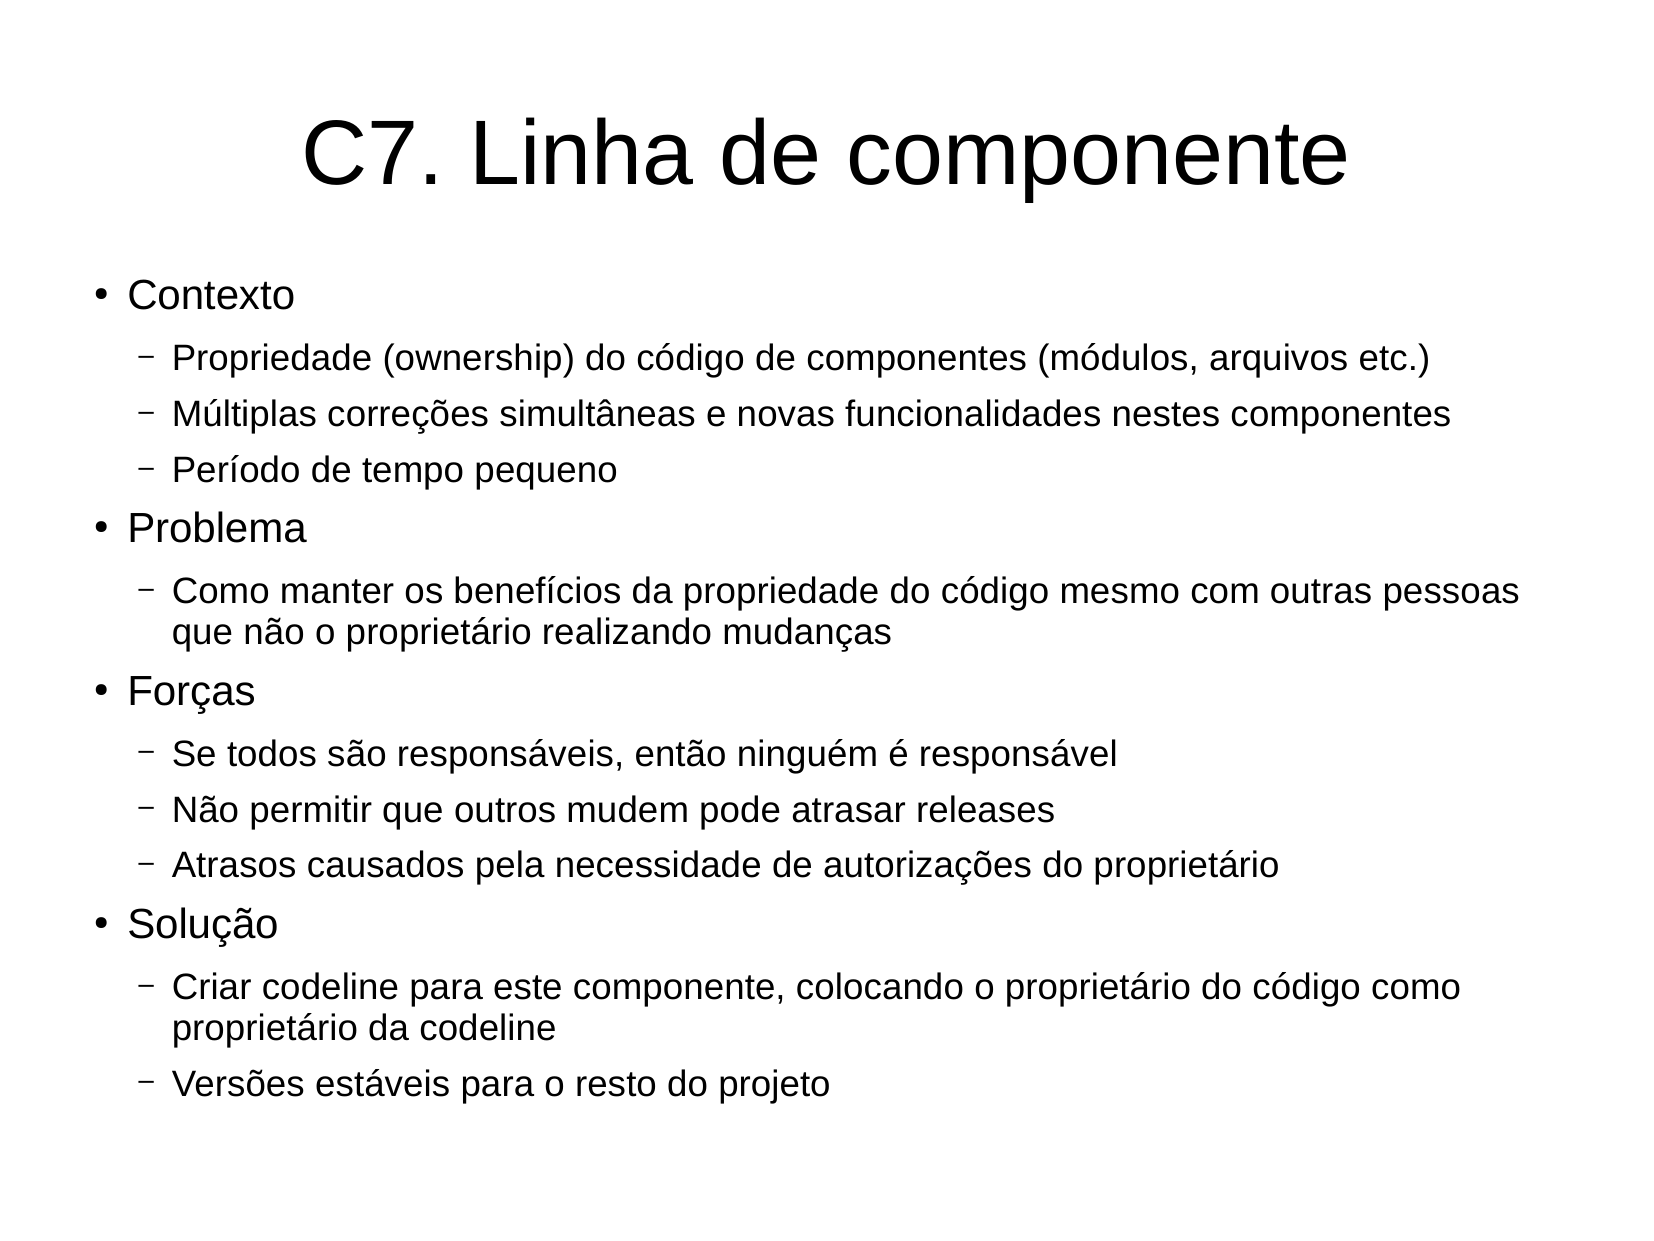

# C7. Linha de componente
Contexto
Propriedade (ownership) do código de componentes (módulos, arquivos etc.)
Múltiplas correções simultâneas e novas funcionalidades nestes componentes
Período de tempo pequeno
Problema
Como manter os benefícios da propriedade do código mesmo com outras pessoas que não o proprietário realizando mudanças
Forças
Se todos são responsáveis, então ninguém é responsável
Não permitir que outros mudem pode atrasar releases
Atrasos causados pela necessidade de autorizações do proprietário
Solução
Criar codeline para este componente, colocando o proprietário do código como proprietário da codeline
Versões estáveis para o resto do projeto